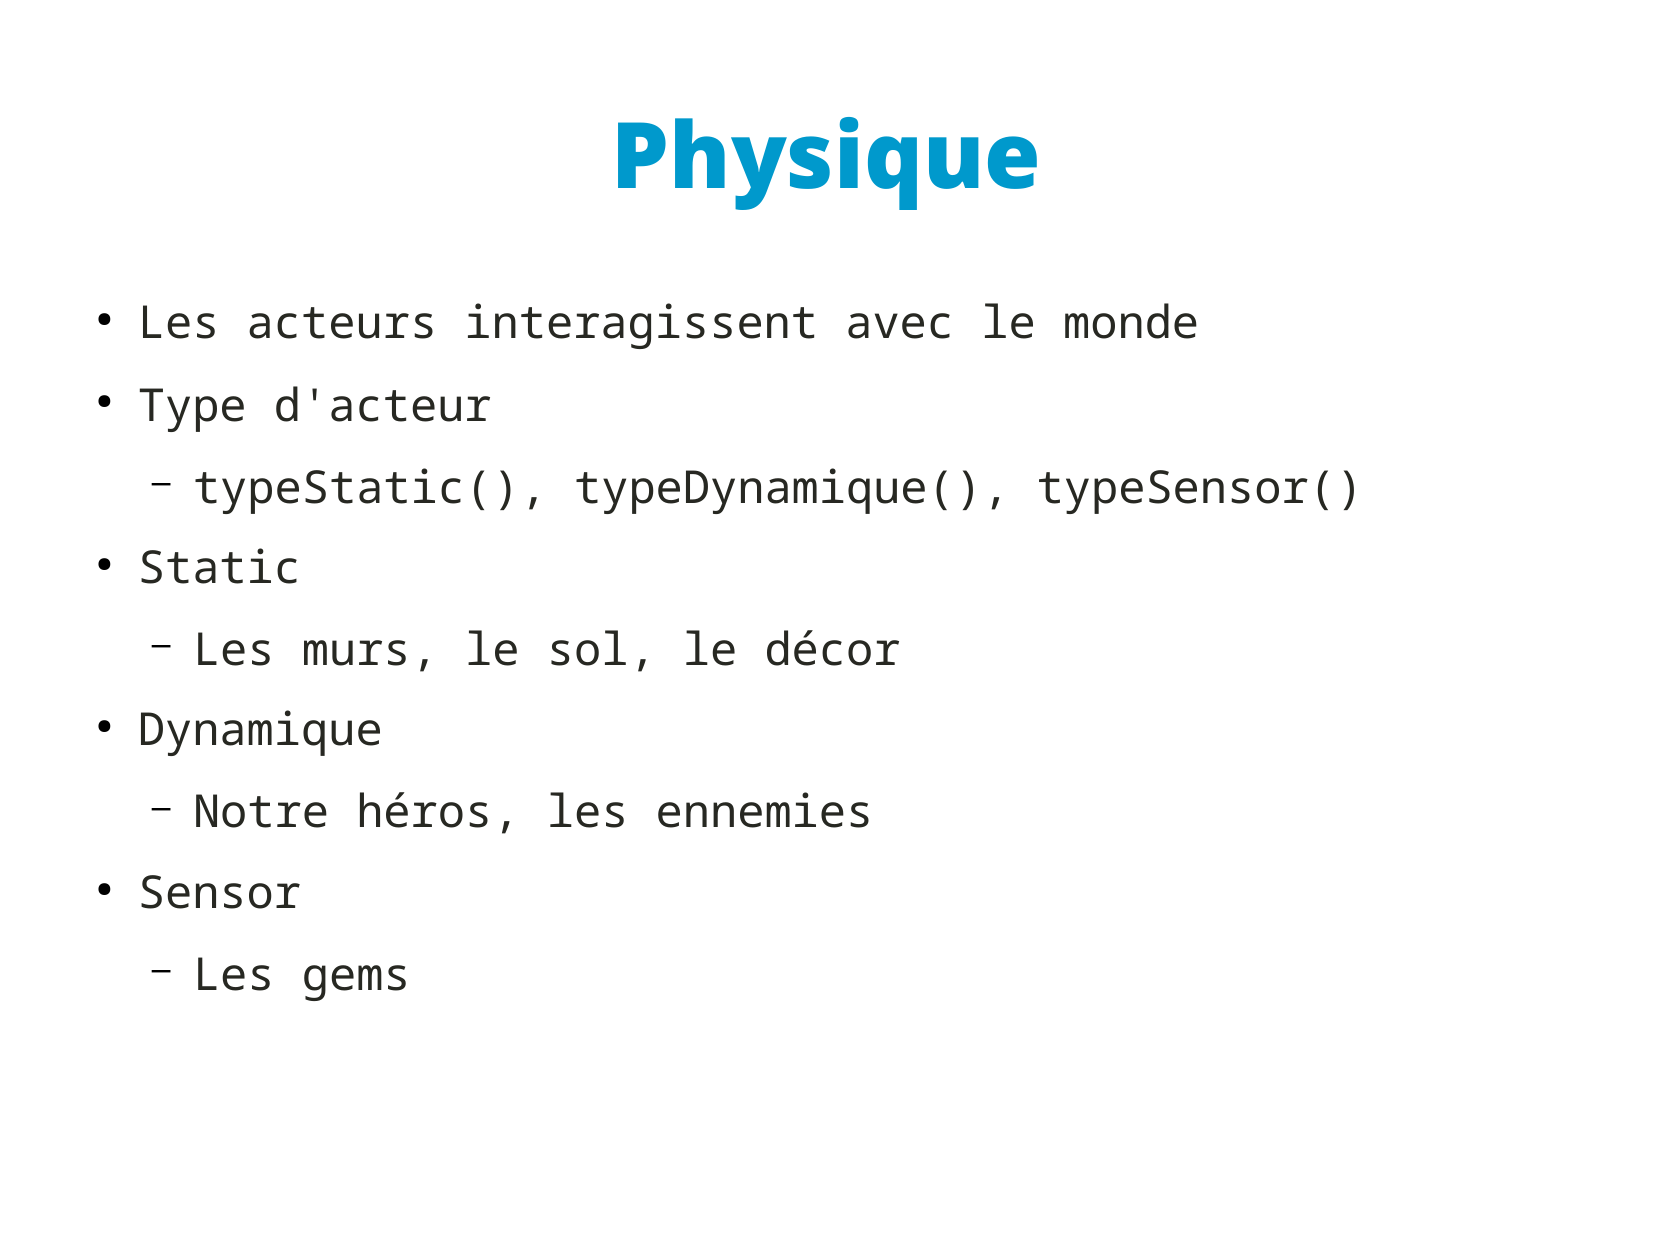

# Physique
Les acteurs interagissent avec le monde
Type d'acteur
typeStatic(), typeDynamique(), typeSensor()
Static
Les murs, le sol, le décor
Dynamique
Notre héros, les ennemies
Sensor
Les gems